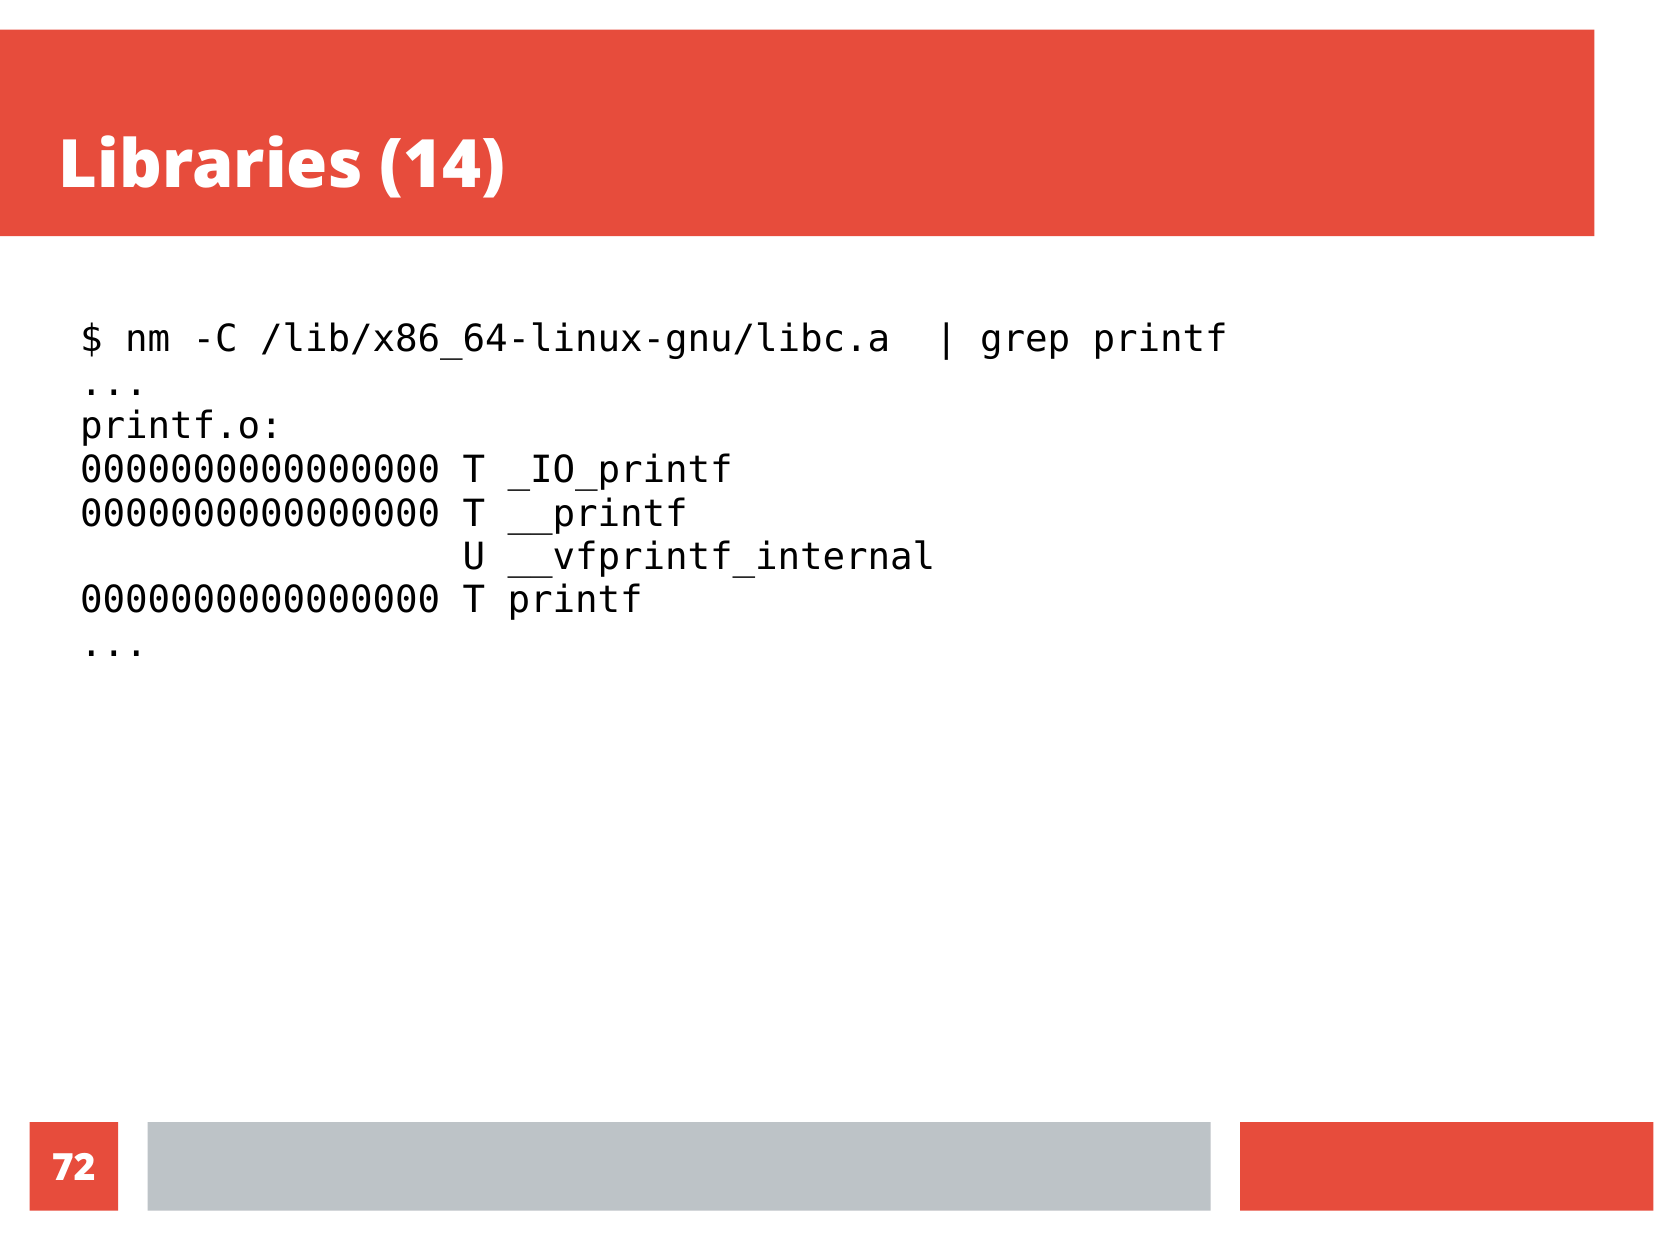

# Libraries (14)
$ nm -C /lib/x86_64-linux-gnu/libc.a | grep printf
...
printf.o:
0000000000000000 T _IO_printf
0000000000000000 T __printf
 U __vfprintf_internal
0000000000000000 T printf
...
72